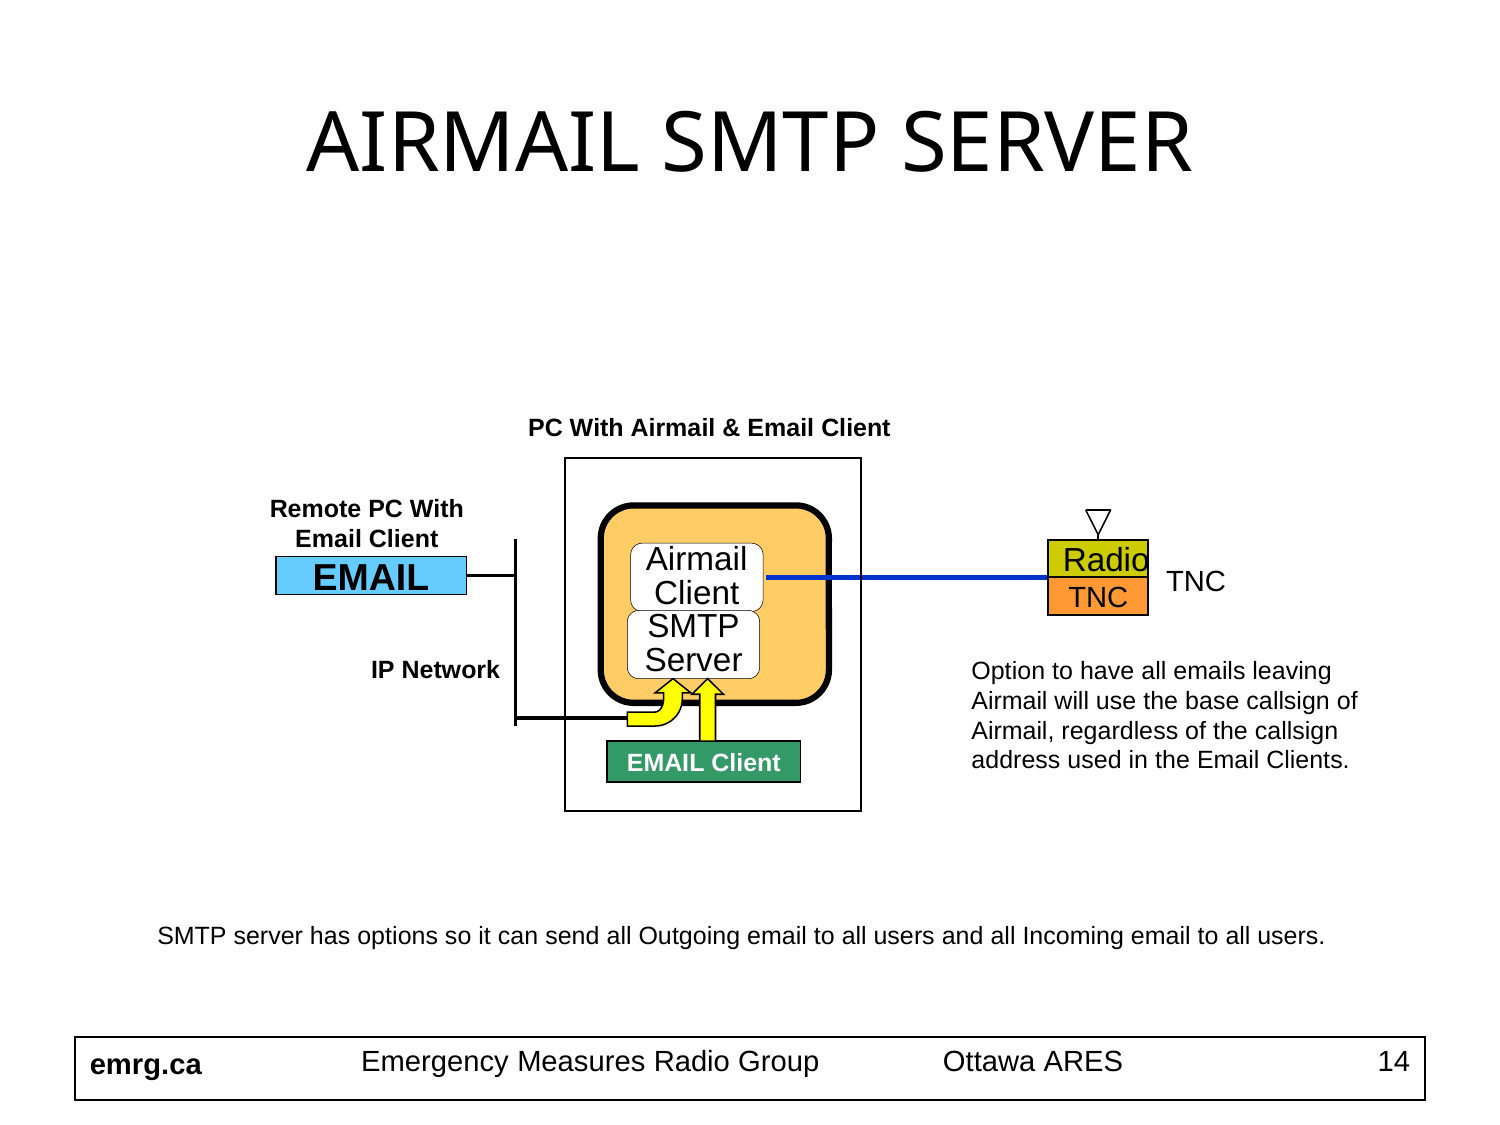

# AIRMAIL SMTP SERVER
PC With Airmail & Email Client
Remote PC With Email Client
EMAIL
IP Network
Radio
TNC
Airmail
Client
TNC
SMTP
Server
Option to have all emails leaving Airmail will use the base callsign of Airmail, regardless of the callsign address used in the Email Clients.
EMAIL Client
SMTP server has options so it can send all Outgoing email to all users and all Incoming email to all users.
Emergency Measures Radio Group Ottawa ARES
14